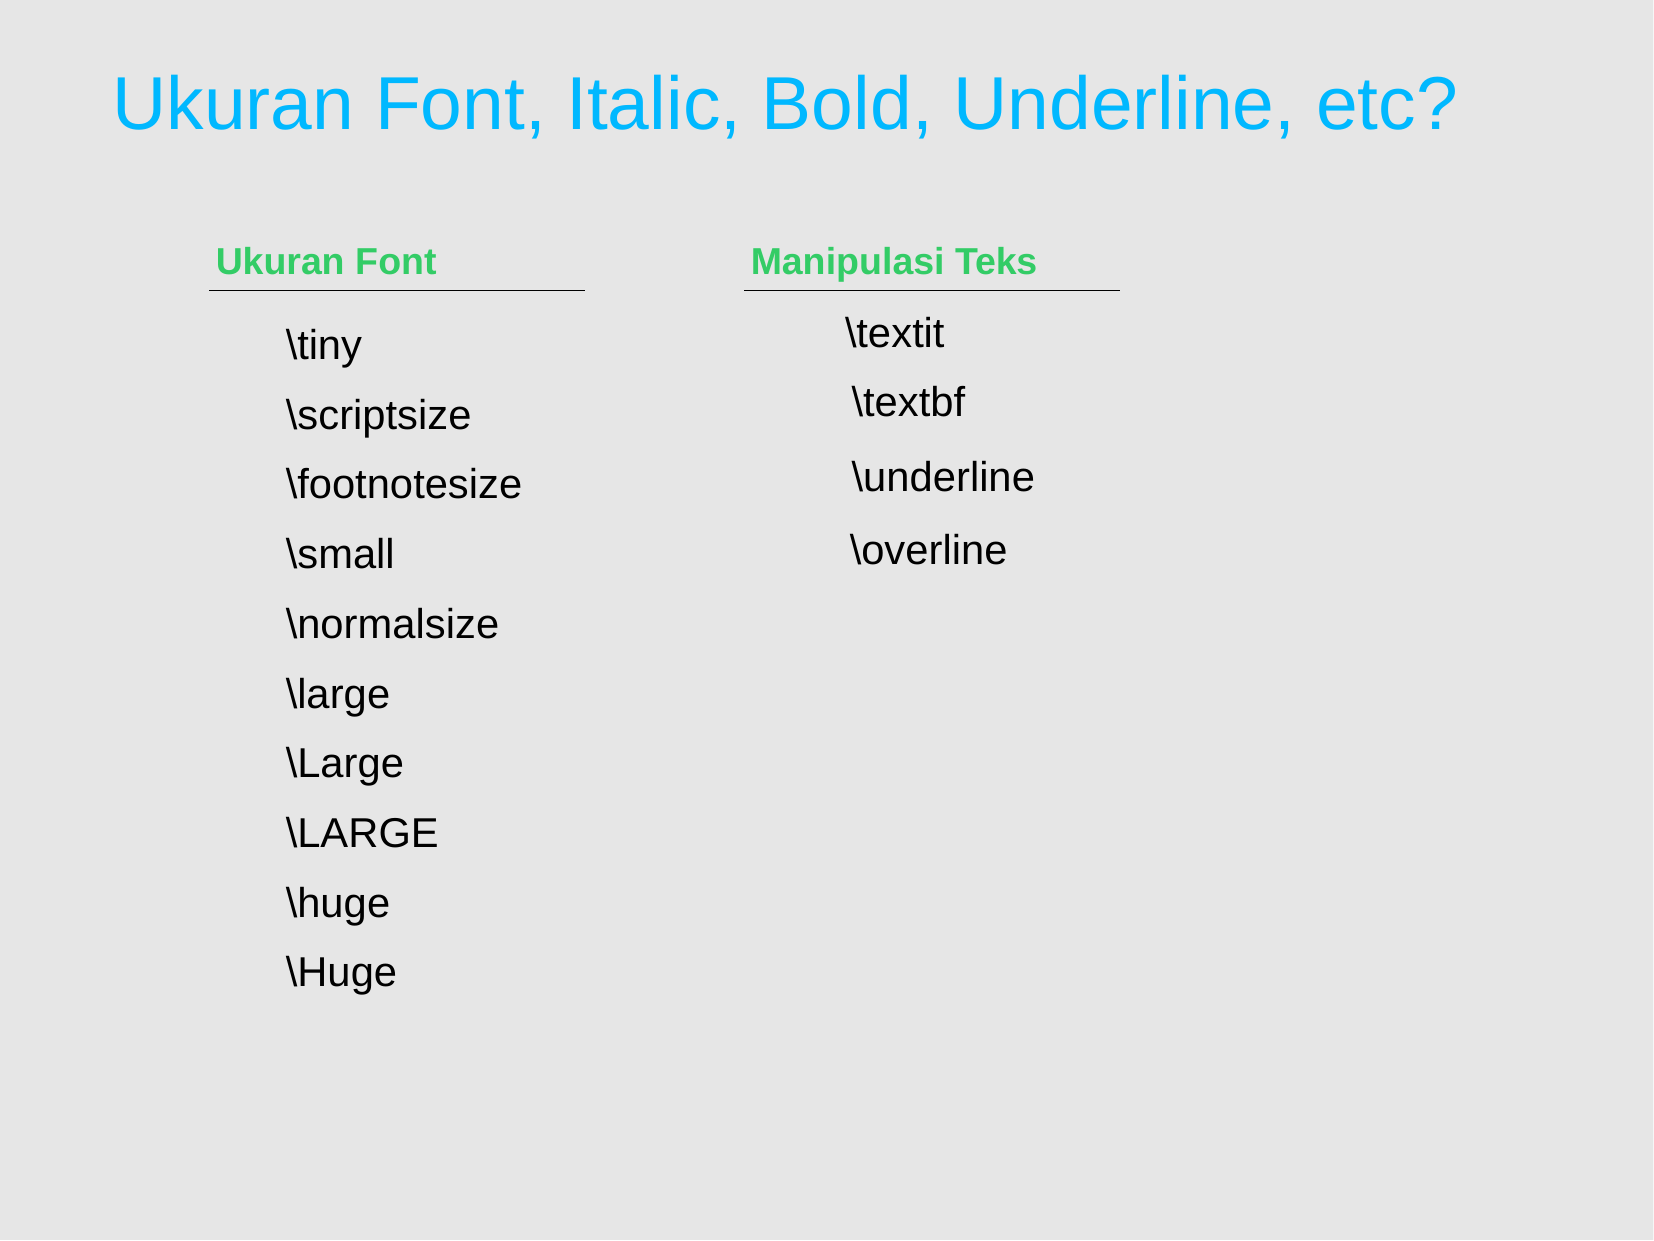

# Ukuran Font, Italic, Bold, Underline, etc?
Ukuran Font
Manipulasi Teks
\tiny
\scriptsize
\footnotesize
\small
\normalsize
\large
\Large
\LARGE
\huge
\Huge
\textit
\textbf
\underline
\overline